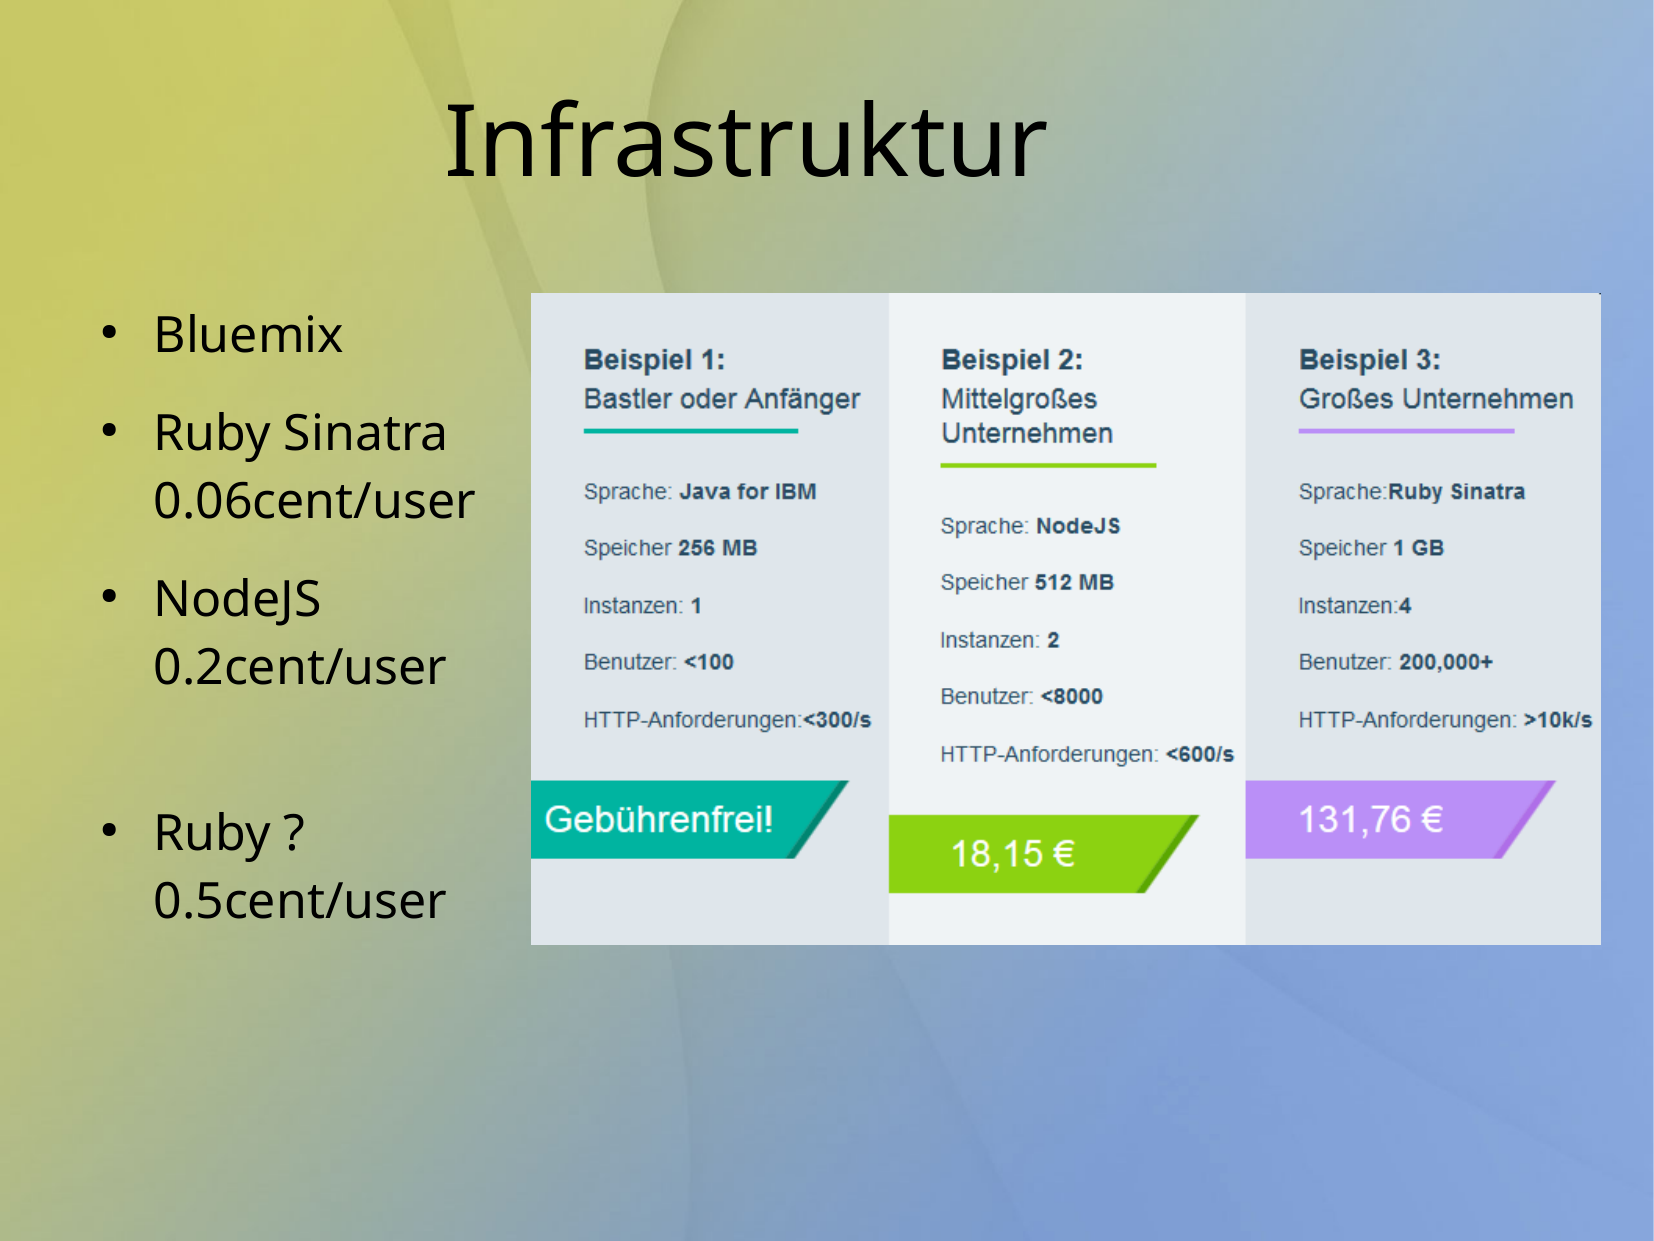

# Infrastruktur
Bluemix
Ruby Sinatra
0.06cent/user
NodeJS
0.2cent/user
Ruby ?
0.5cent/user